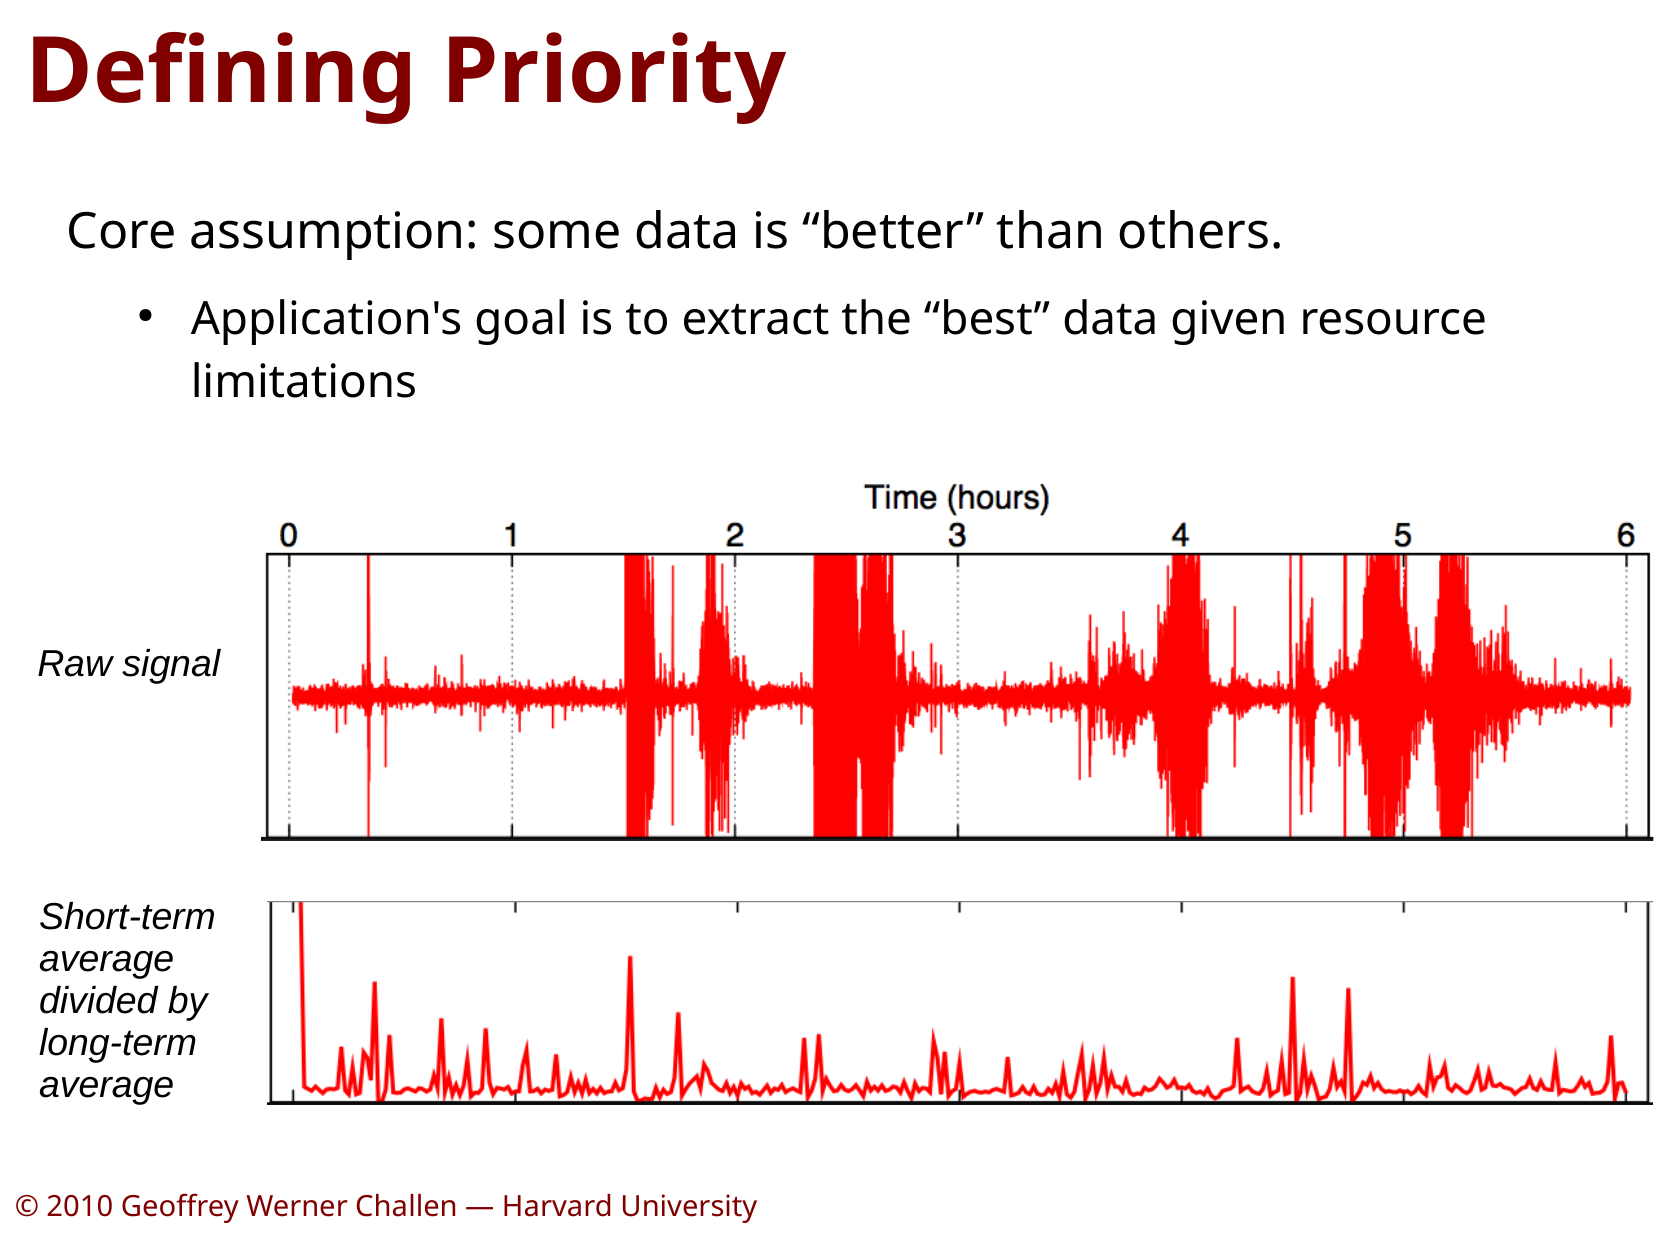

# Defining Priority
Core assumption: some data is “better” than others.
Application's goal is to extract the “best” data given resource limitations
Raw signal
Short-term
average
divided by
long-term
average